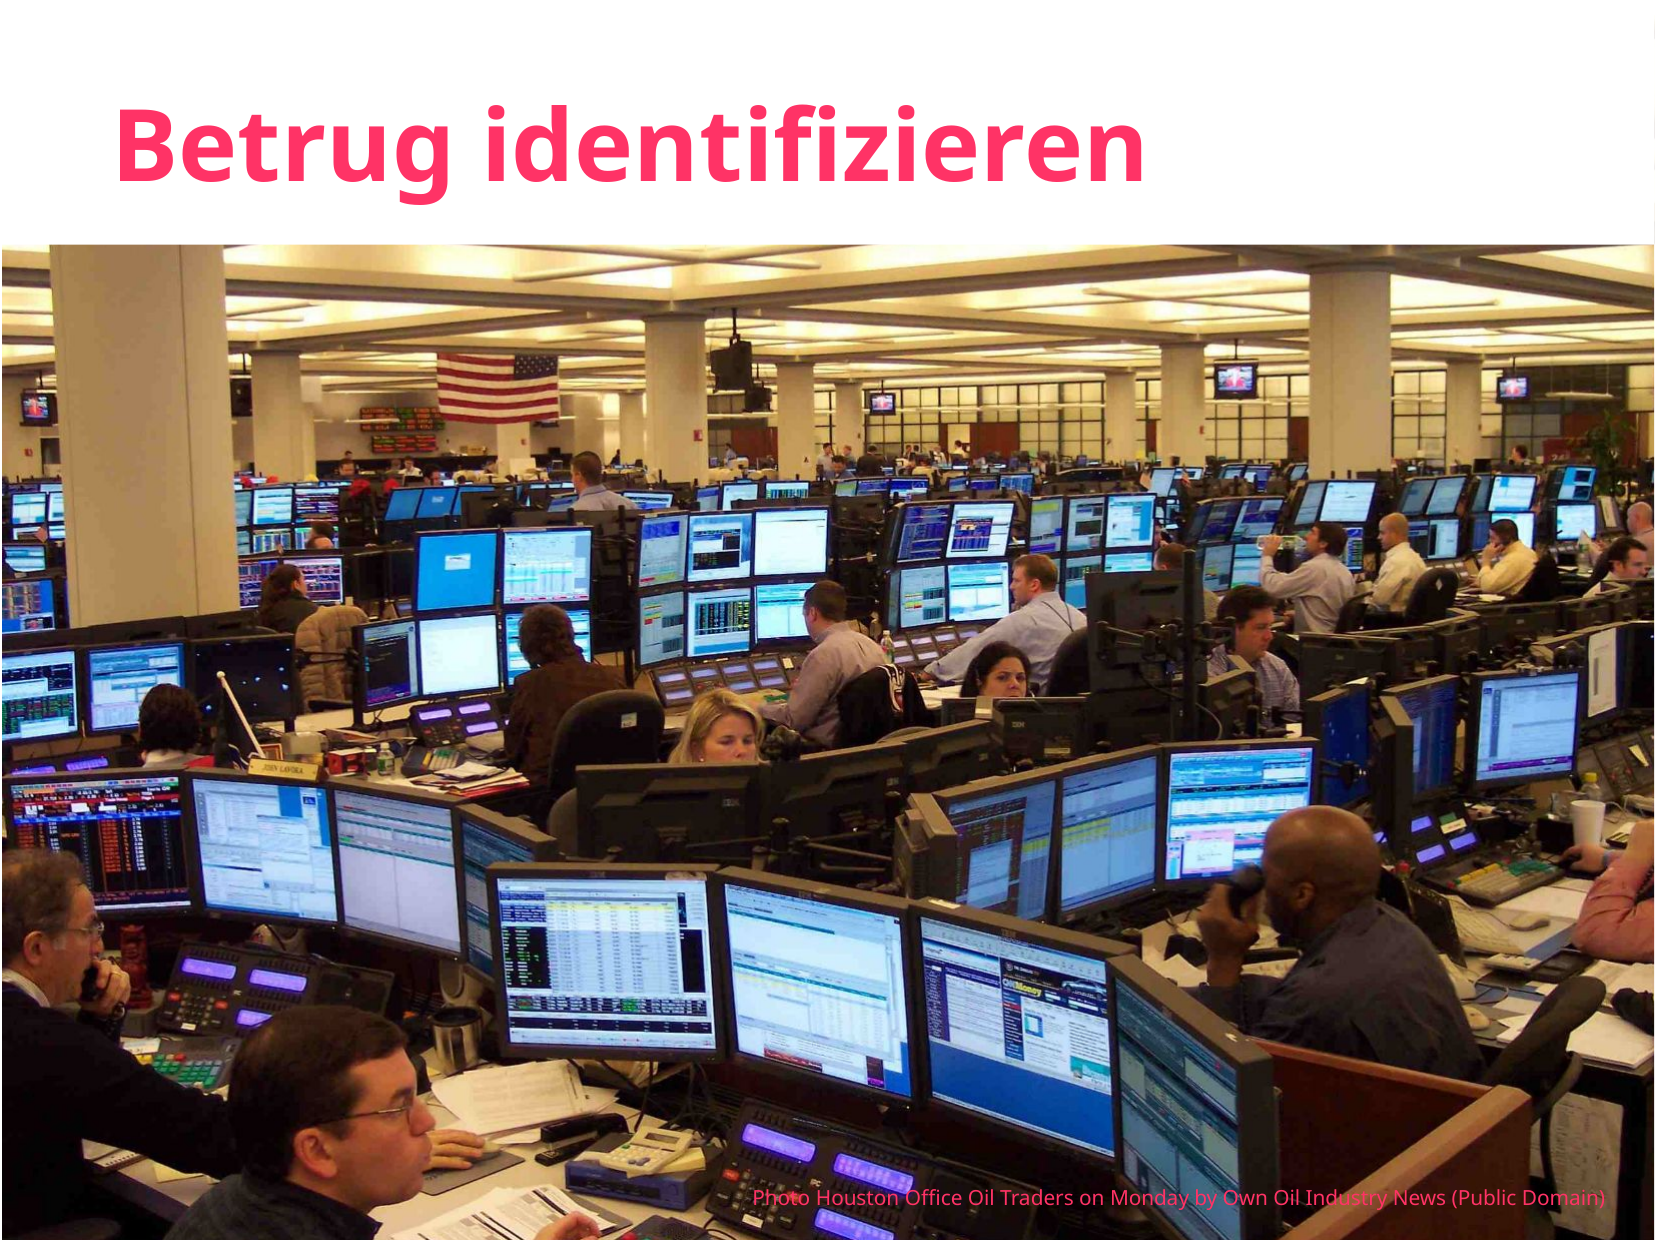

Betrug identifizieren
Photo Houston Office Oil Traders on Monday by Own Oil Industry News (Public Domain)